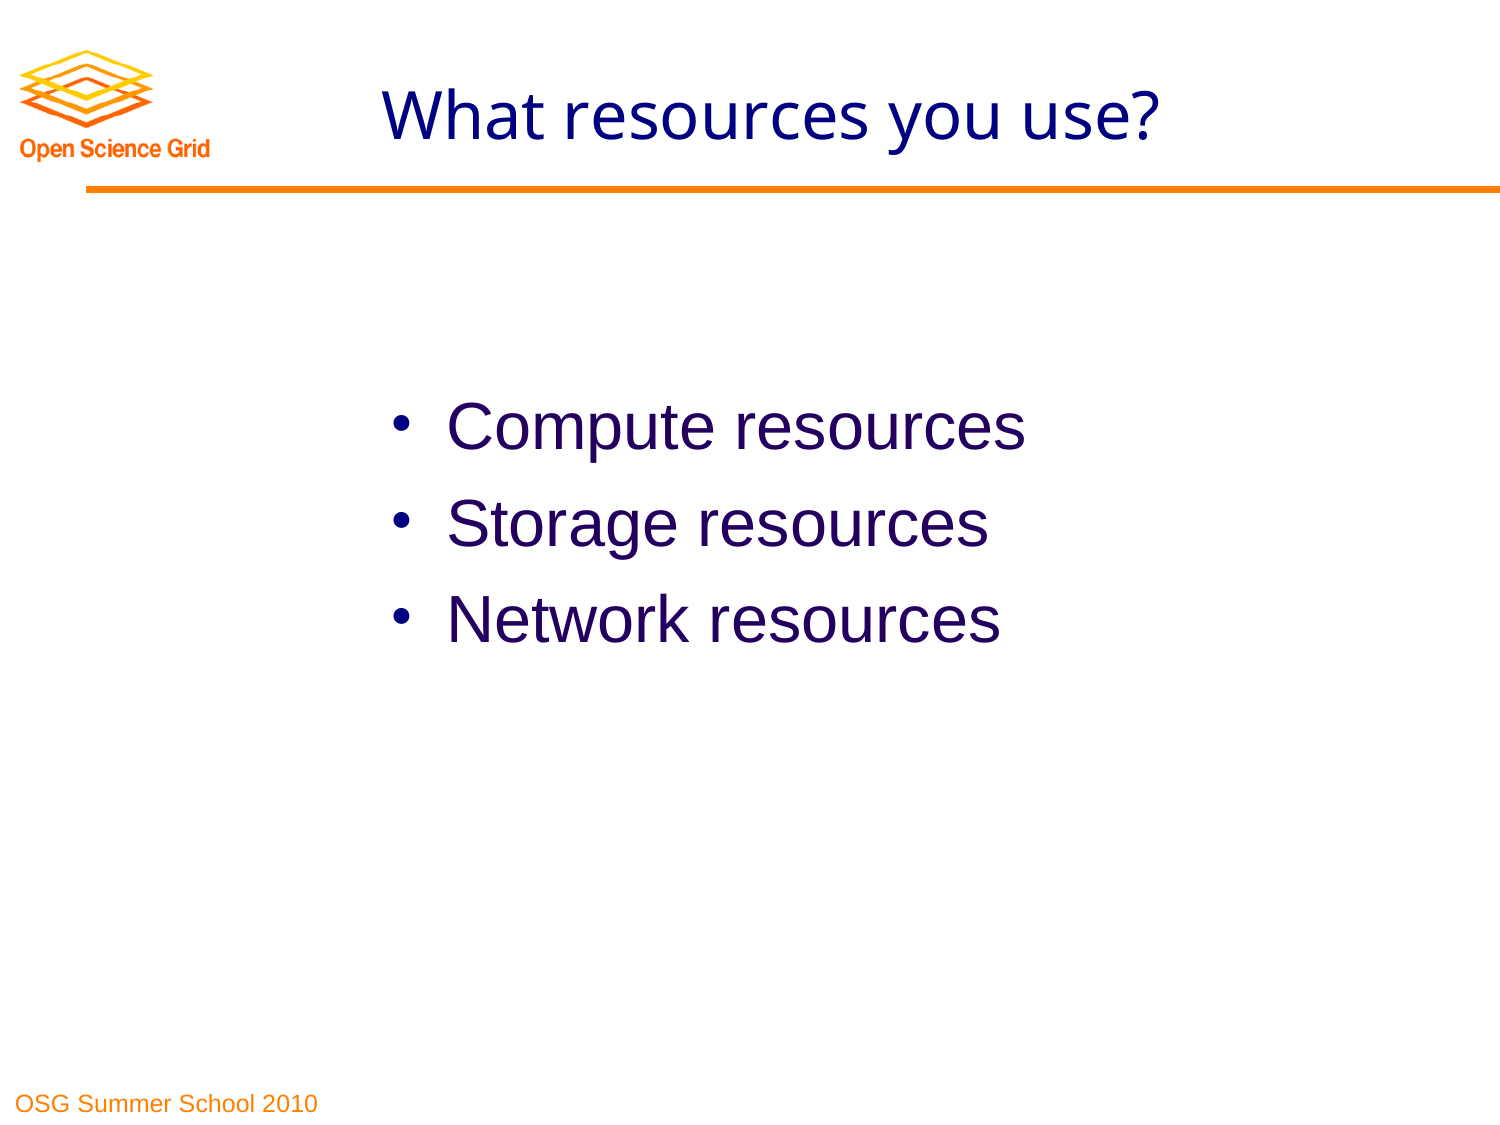

# What resources you use?
Compute resources
Storage resources
Network resources